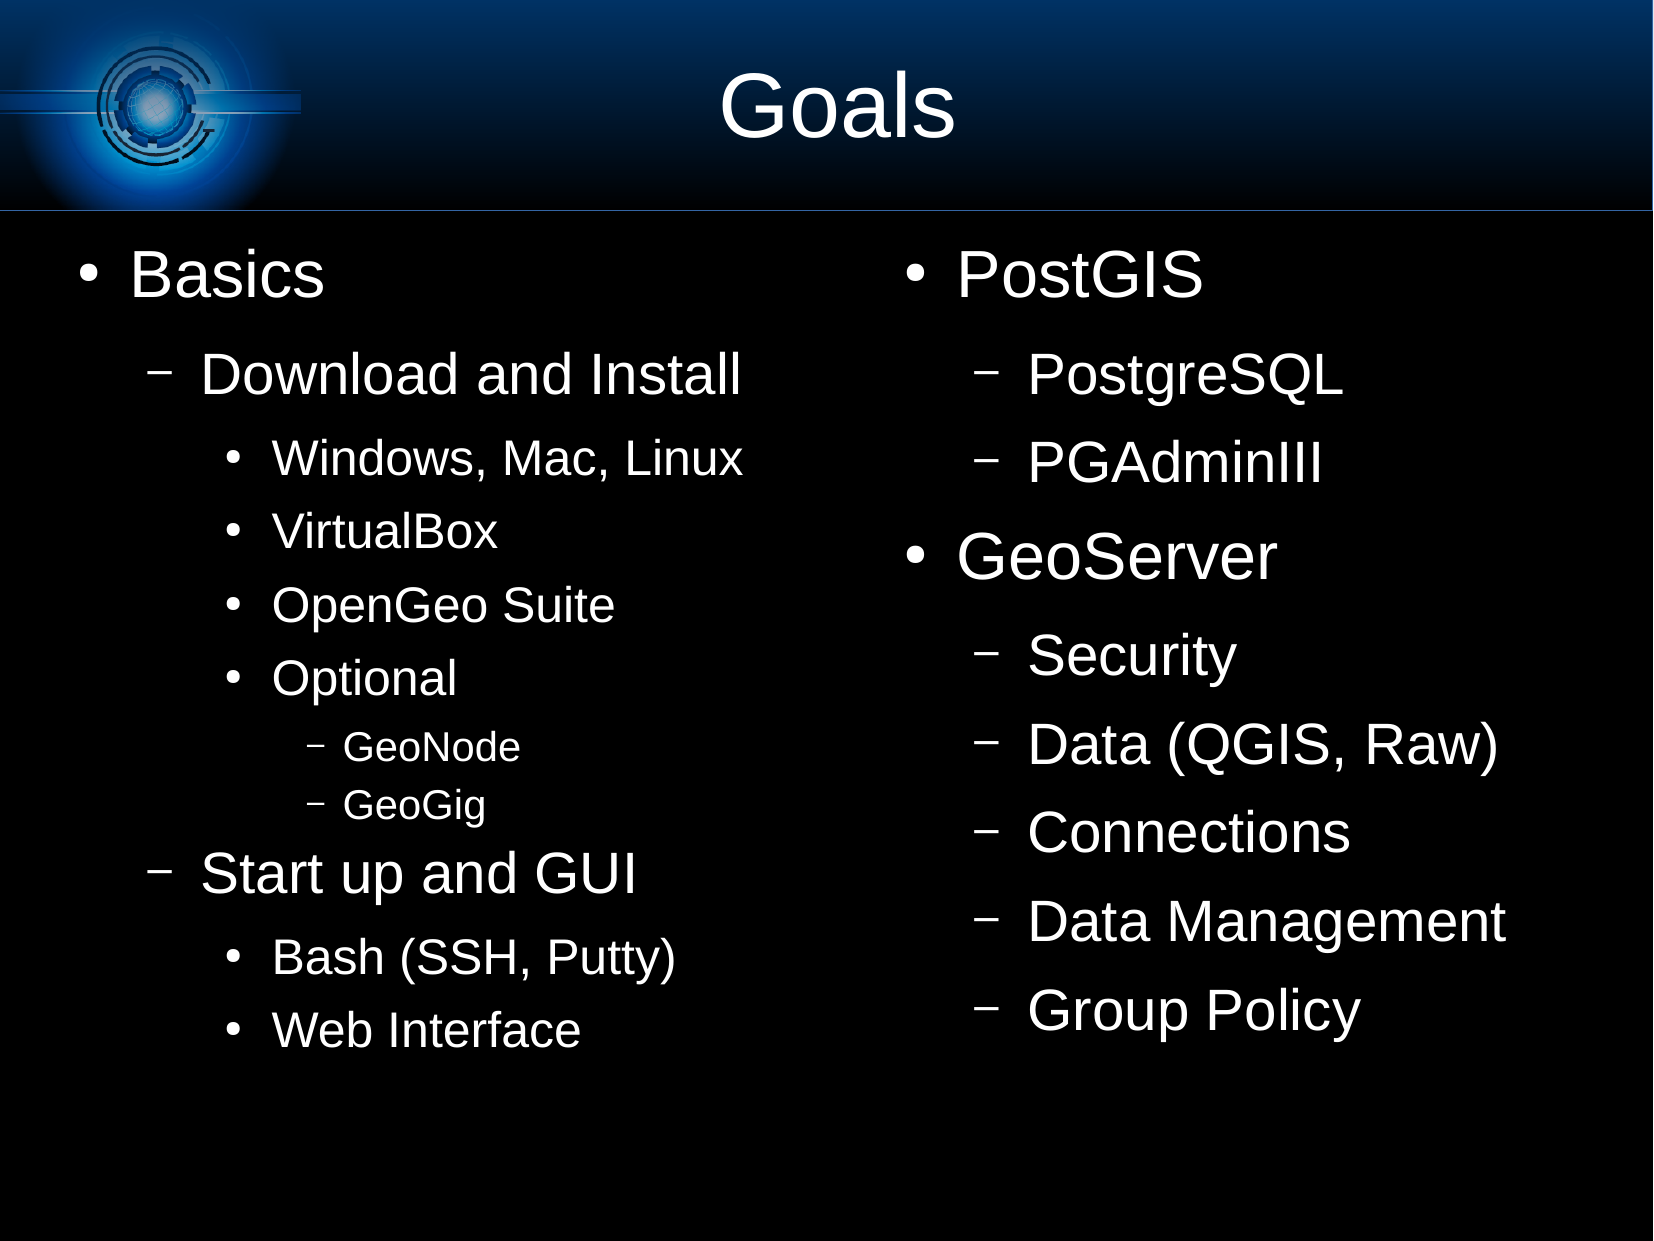

# Goals
PostGIS
PostgreSQL
PGAdminIII
GeoServer
Security
Data (QGIS, Raw)
Connections
Data Management
Group Policy
Basics
Download and Install
Windows, Mac, Linux
VirtualBox
OpenGeo Suite
Optional
GeoNode
GeoGig
Start up and GUI
Bash (SSH, Putty)
Web Interface